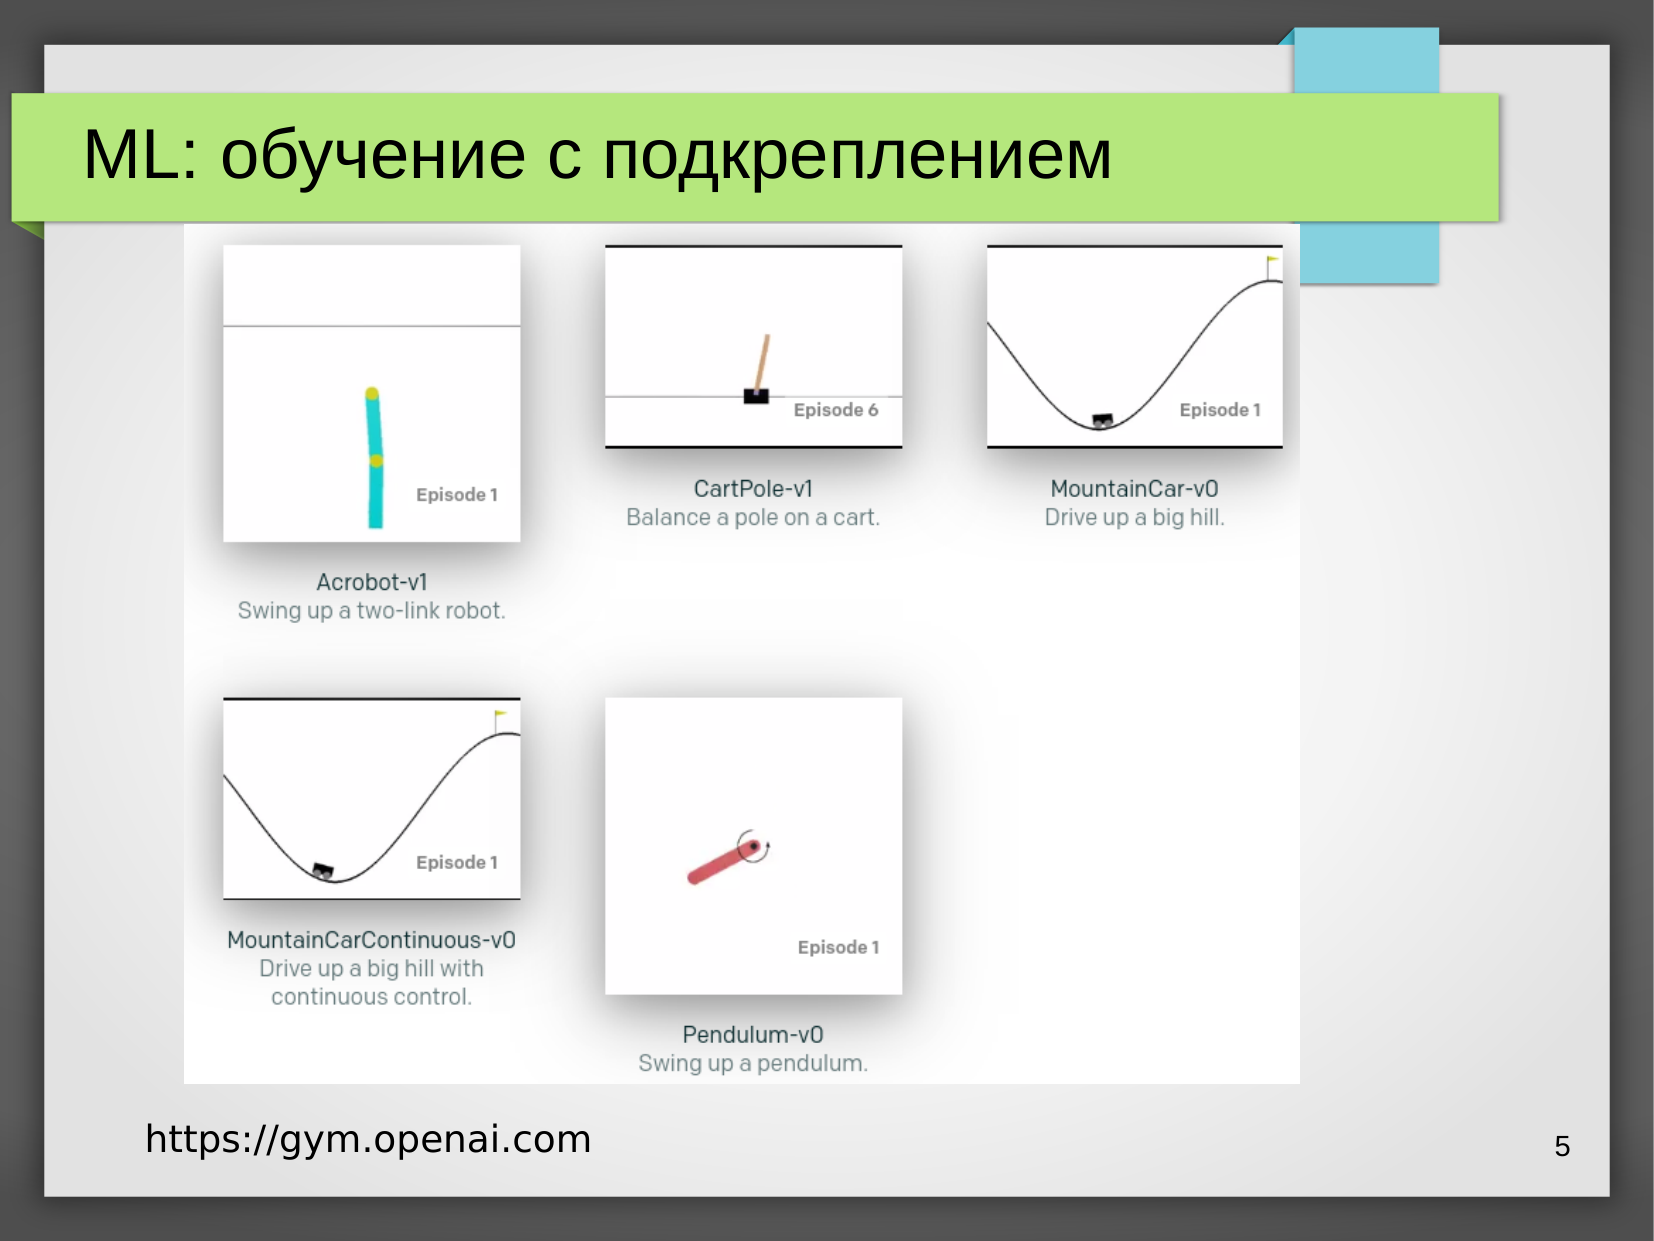

# ML: обучение с подкреплением
https://gym.openai.com
5